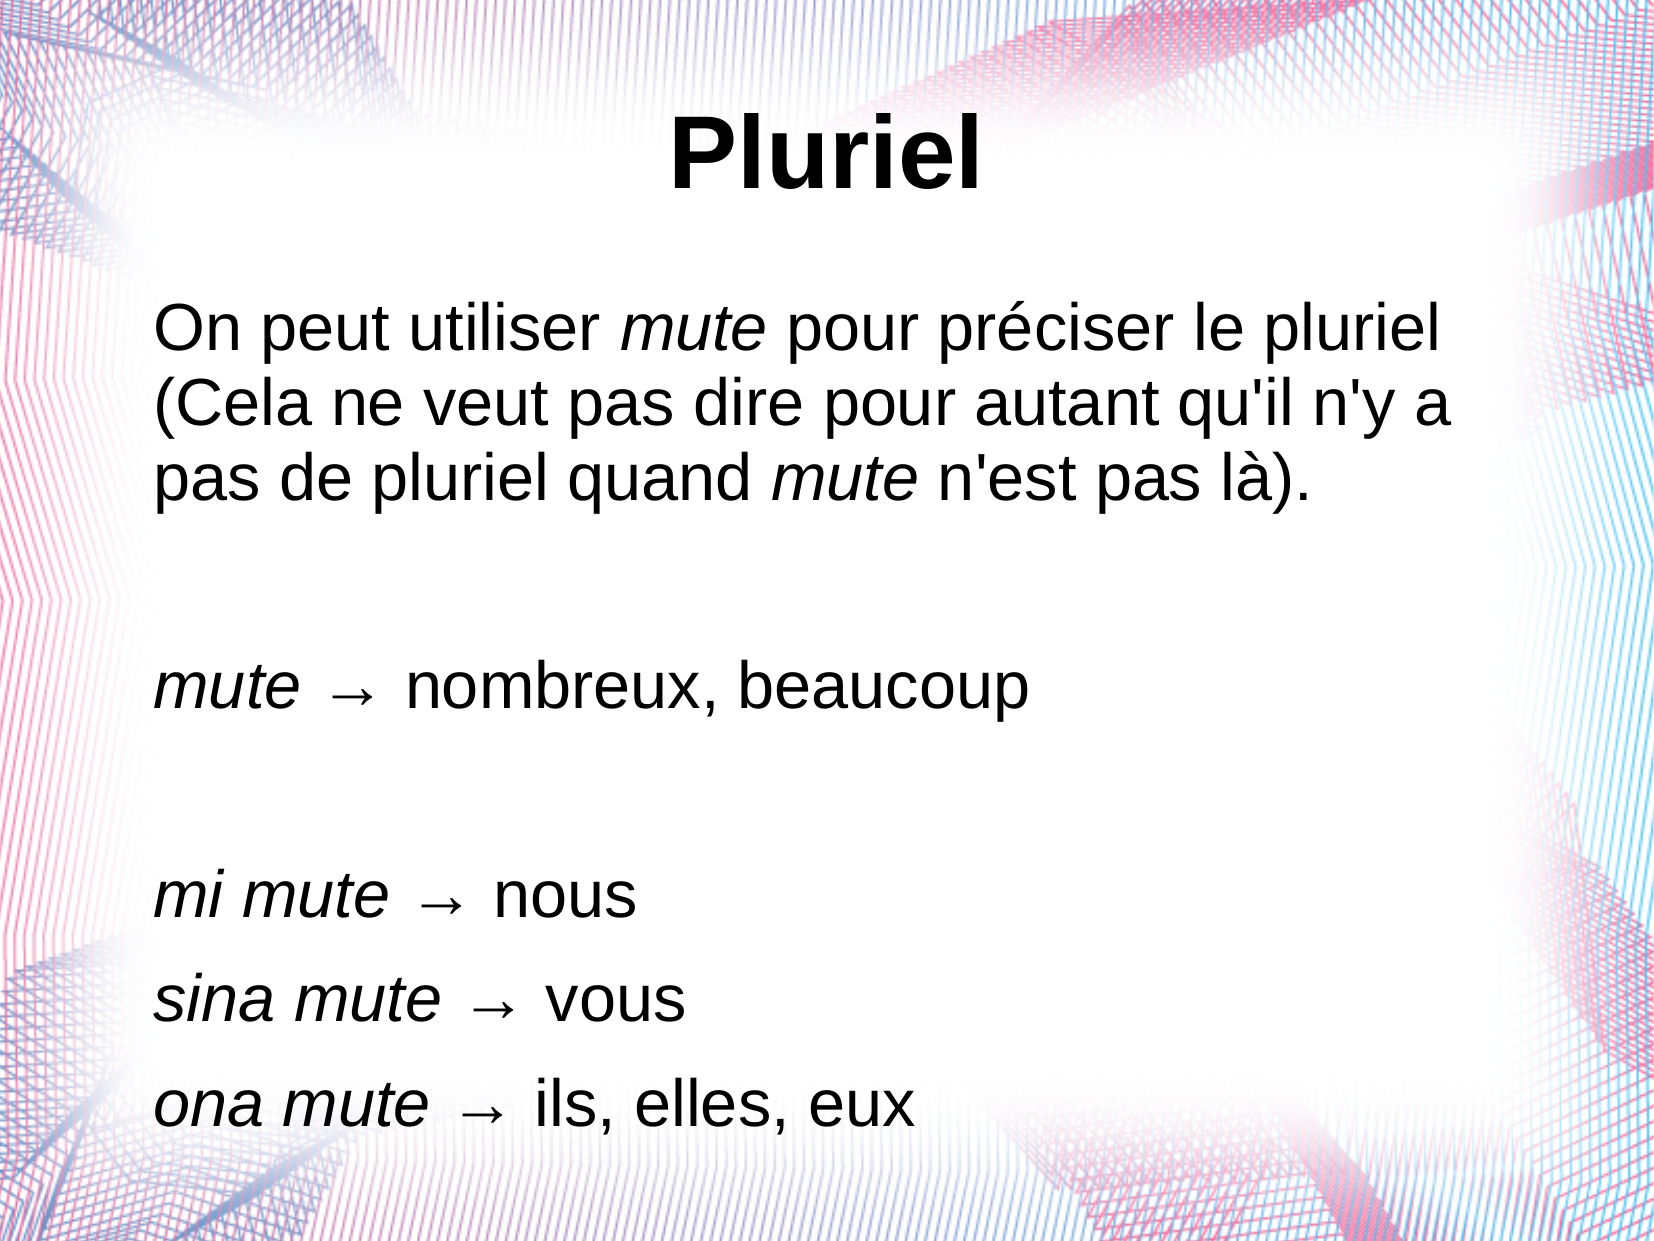

# Pluriel
On peut utiliser mute pour préciser le pluriel (Cela ne veut pas dire pour autant qu'il n'y a pas de pluriel quand mute n'est pas là).
mute → nombreux, beaucoup
mi mute → nous
sina mute → vous
ona mute → ils, elles, eux